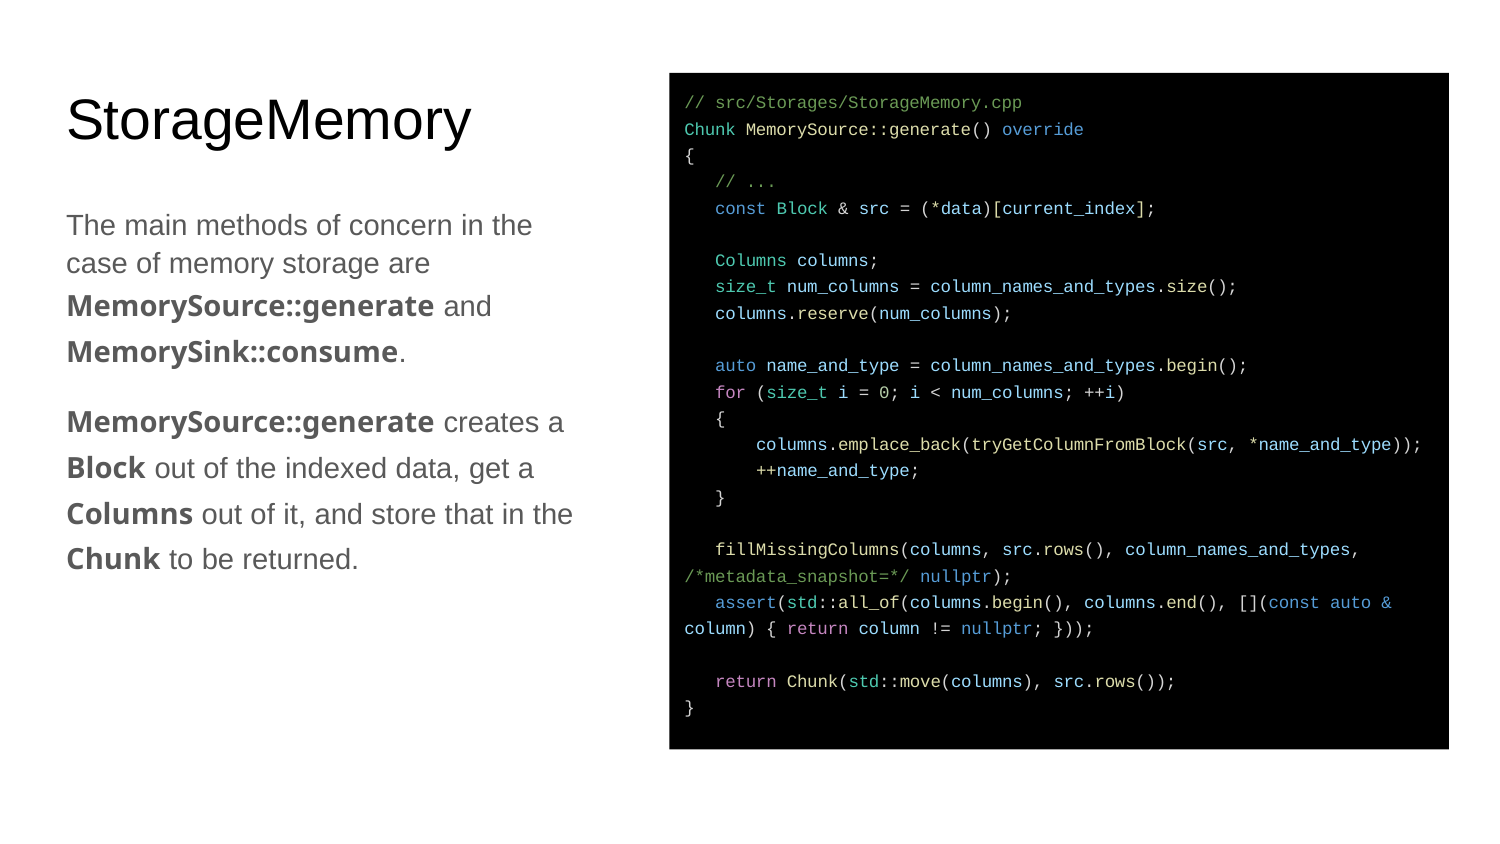

# StorageMemory
// src/Storages/StorageMemory.cpp
Chunk MemorySource::generate() override
{
 // ...
 const Block & src = (*data)[current_index];
 Columns columns;
 size_t num_columns = column_names_and_types.size();
 columns.reserve(num_columns);
 auto name_and_type = column_names_and_types.begin();
 for (size_t i = 0; i < num_columns; ++i)
 {
 columns.emplace_back(tryGetColumnFromBlock(src, *name_and_type));
 ++name_and_type;
 }
 fillMissingColumns(columns, src.rows(), column_names_and_types, /*metadata_snapshot=*/ nullptr);
 assert(std::all_of(columns.begin(), columns.end(), [](const auto & column) { return column != nullptr; }));
 return Chunk(std::move(columns), src.rows());
}
The main methods of concern in the case of memory storage are MemorySource::generate and MemorySink::consume.
MemorySource::generate creates a Block out of the indexed data, get a Columns out of it, and store that in the Chunk to be returned.